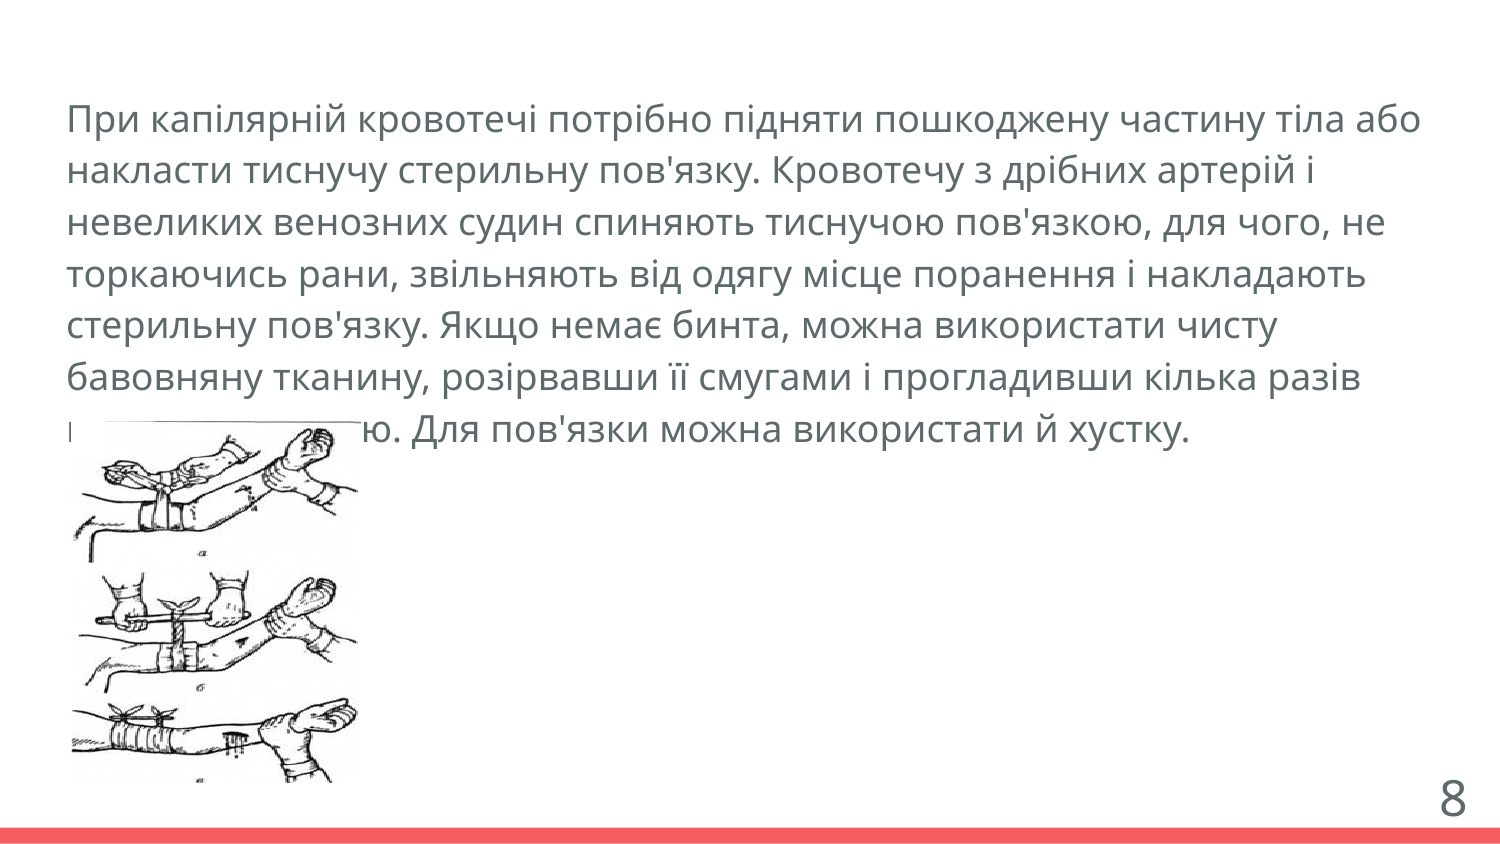

# При капілярній кровотечі потрібно підняти пошкоджену частину тіла або накласти тиснучу стерильну пов'язку. Кровотечу з дрібних артерій і невеликих венозних судин спиняють тиснучою пов'язкою, для чого, не торкаючись рани, звільняють від одягу місце поранення і накладають стерильну пов'язку. Якщо немає бинта, можна використати чисту бавовняну тканину, розірвавши її смугами і прогладивши кілька разів гарячою праскою. Для пов'язки можна використати й хустку.